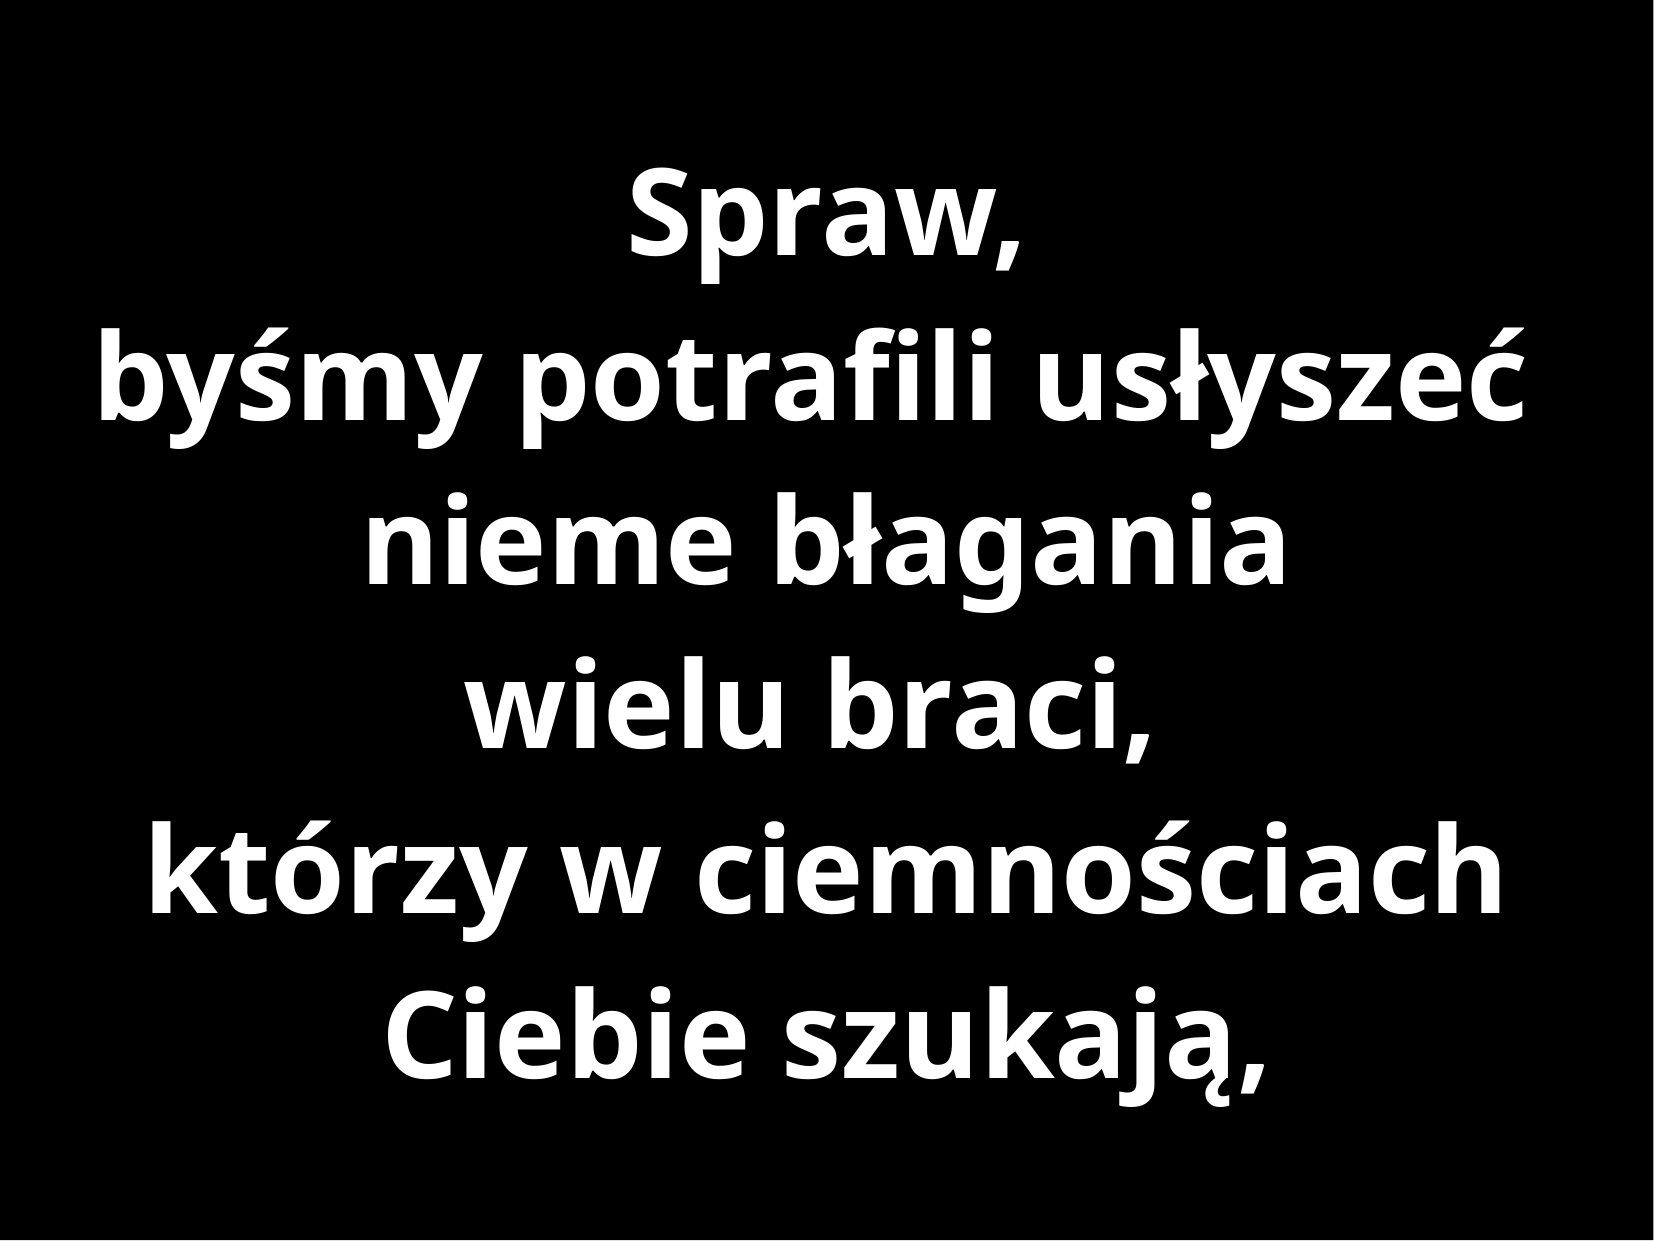

# Spraw, byśmy potrafili usłyszeć nieme błagania wielu braci, którzy w ciemnościach Ciebie szukają,